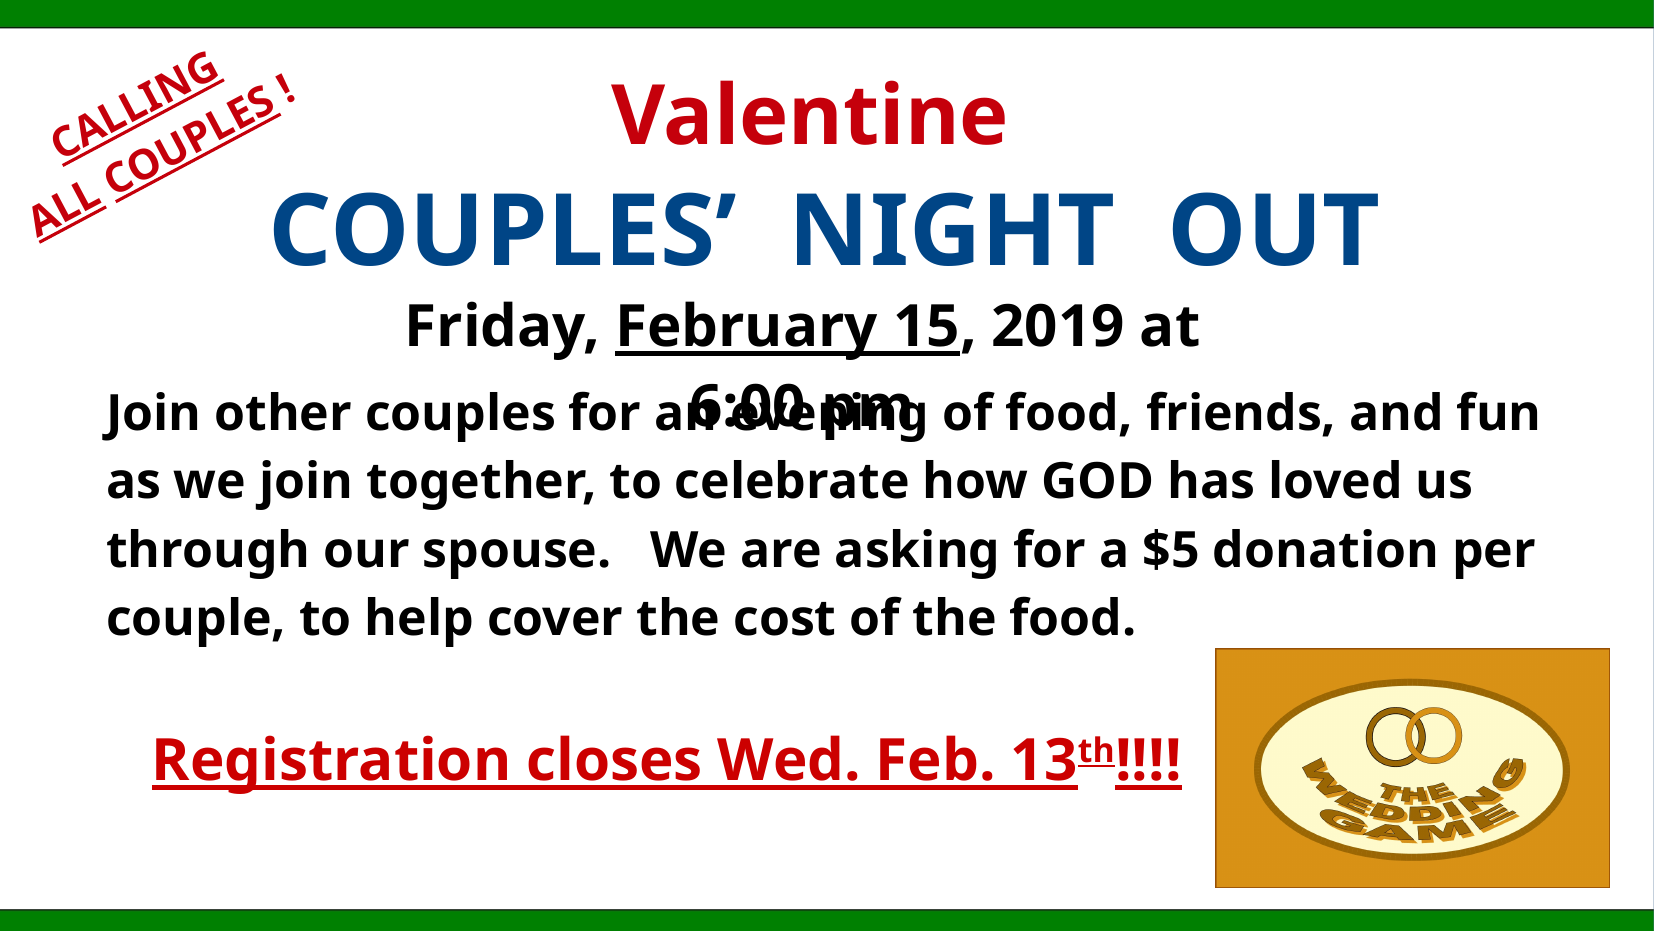

Valentine
CALLING
ALL COUPLES !
COUPLES’ NIGHT OUT
Friday, February 15, 2019 at 6:00 pm
Join other couples for an evening of food, friends, and fun as we join together, to celebrate how GOD has loved us through our spouse. We are asking for a $5 donation per couple, to help cover the cost of the food.
 Registration closes Wed. Feb. 13th!!!!